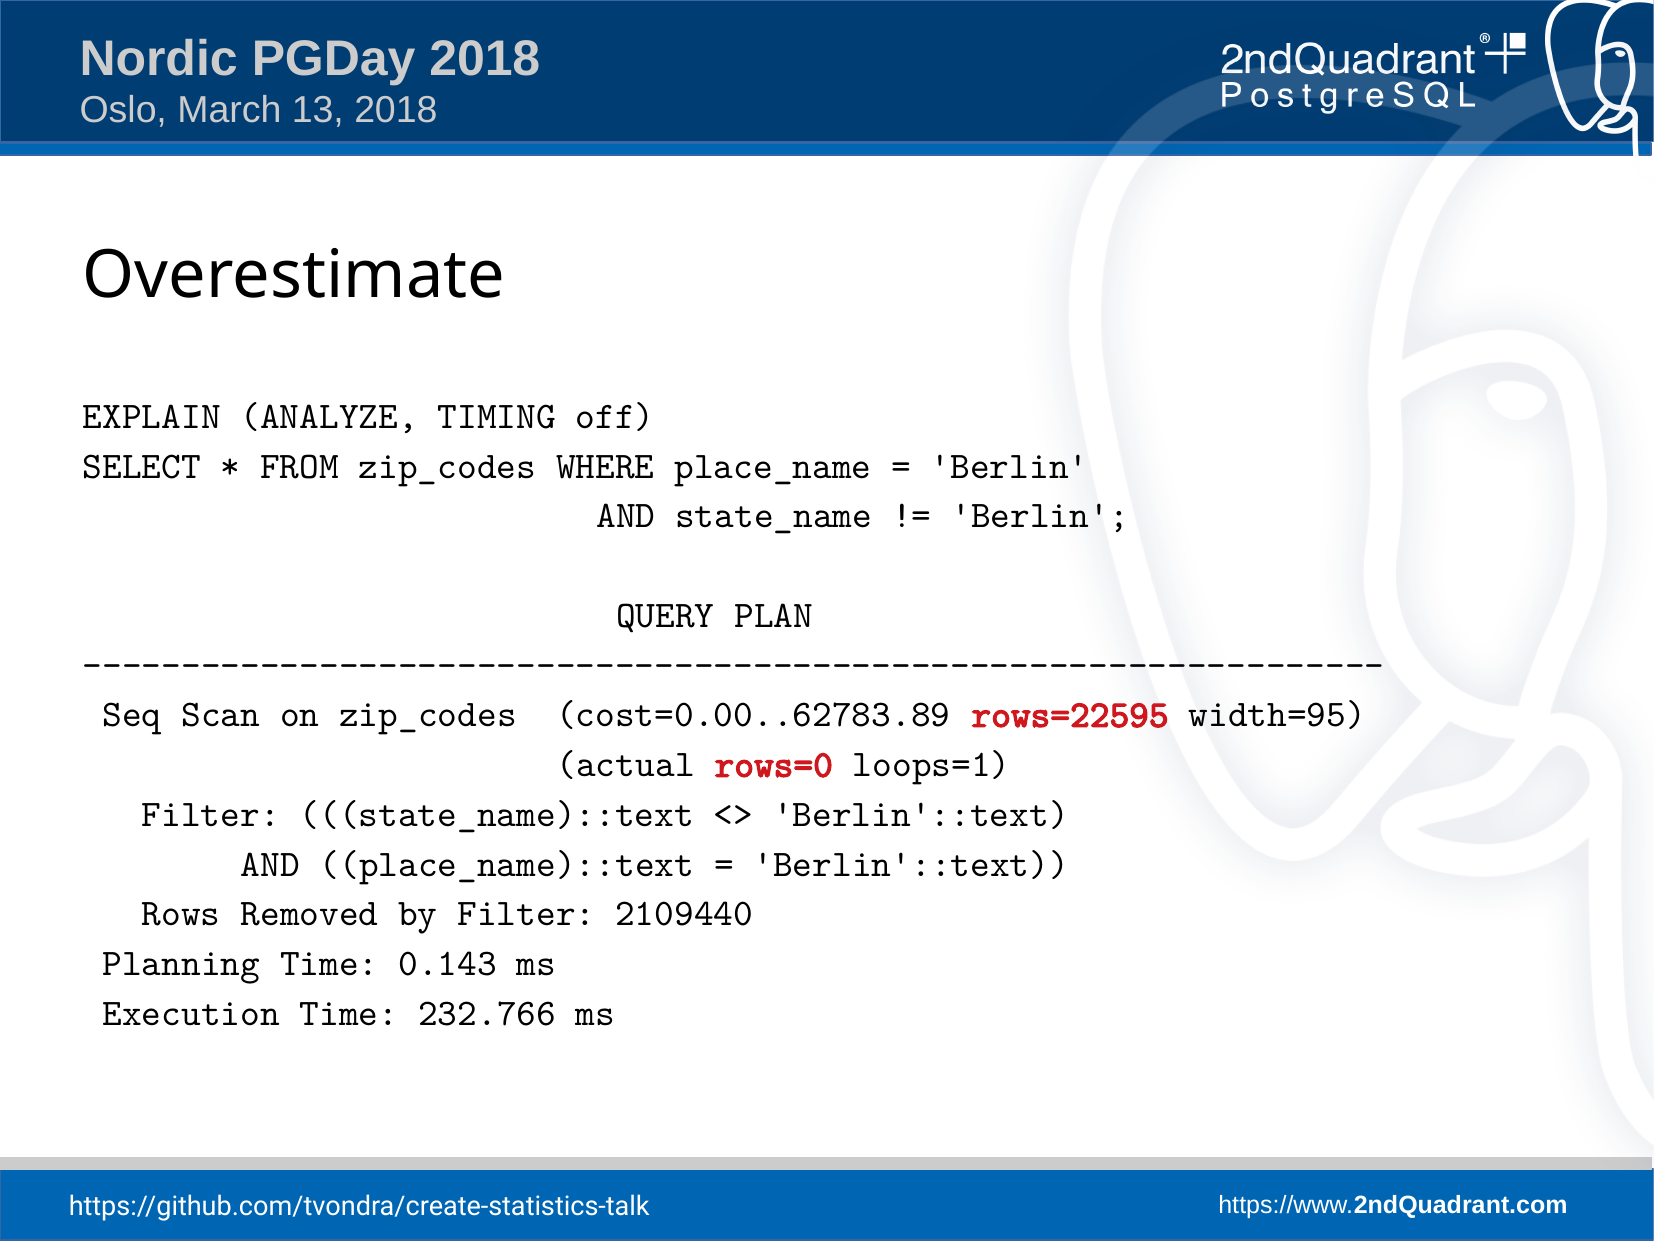

Overestimate
# EXPLAIN (ANALYZE, TIMING off)
SELECT * FROM zip_codes WHERE place_name = 'Berlin'
 AND state_name != 'Berlin';
 QUERY PLAN
------------------------------------------------------------------
 Seq Scan on zip_codes (cost=0.00..62783.89 rows=22595 width=95)
 (actual rows=0 loops=1)
 Filter: (((state_name)::text <> 'Berlin'::text)
 AND ((place_name)::text = 'Berlin'::text))
 Rows Removed by Filter: 2109440
 Planning Time: 0.143 ms
 Execution Time: 232.766 ms